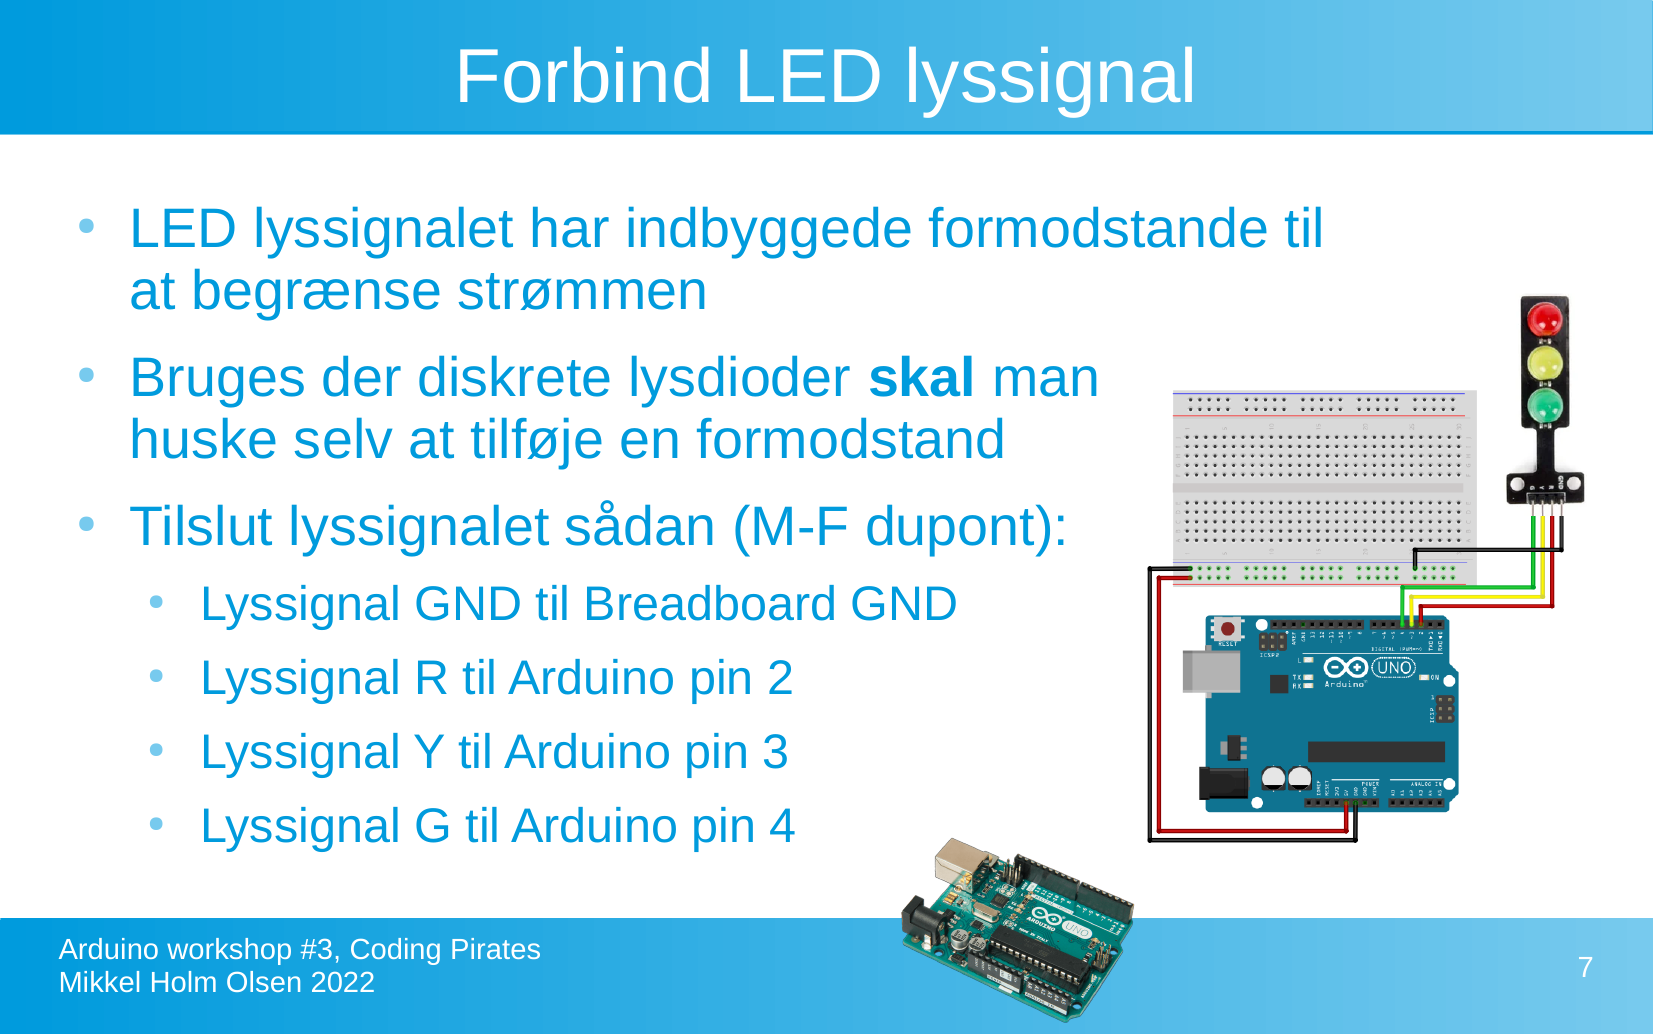

# Forbind LED lyssignal
LED lyssignalet har indbyggede formodstande til
at begrænse strømmen
Bruges der diskrete lysdioder skal man
huske selv at tilføje en formodstand
Tilslut lyssignalet sådan (M-F dupont):
Lyssignal GND til Breadboard GND
Lyssignal R til Arduino pin 2
Lyssignal Y til Arduino pin 3
Lyssignal G til Arduino pin 4
7